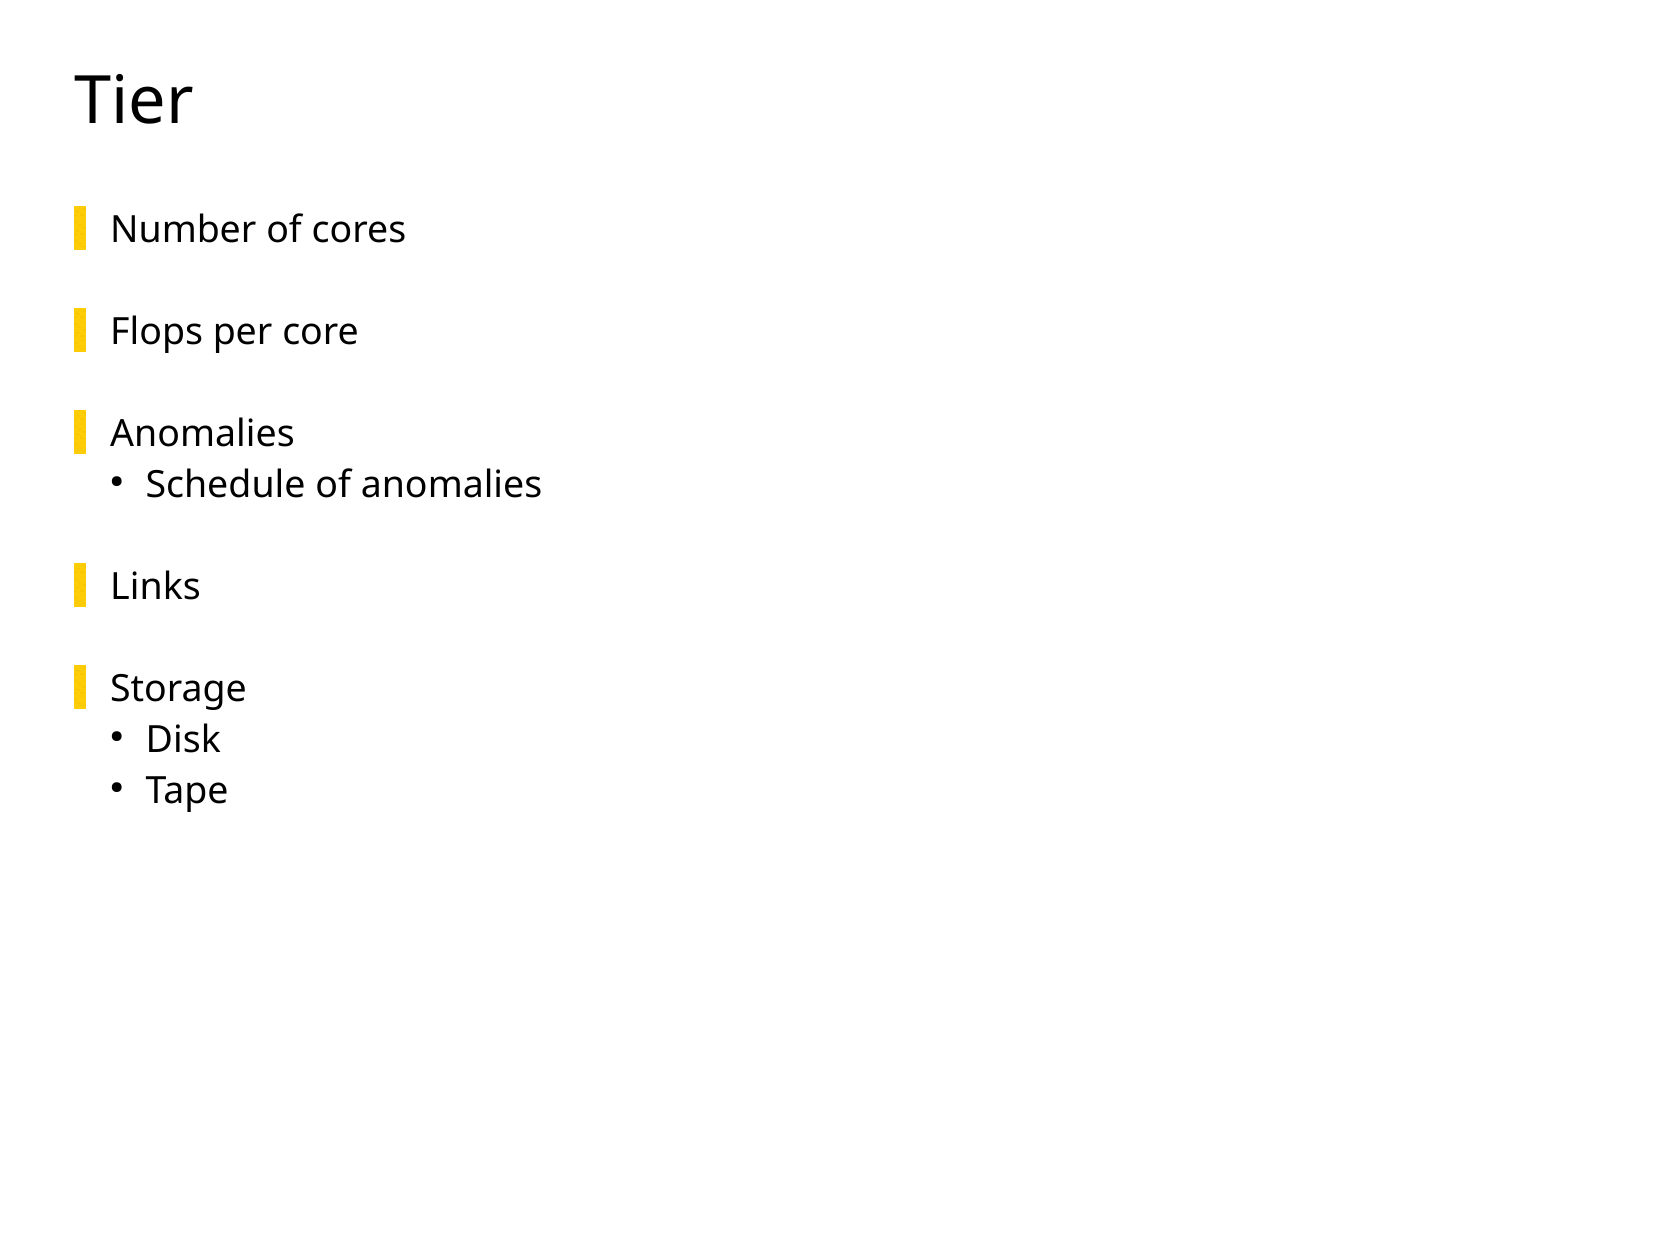

Tier
Number of cores
Flops per core
Anomalies
Schedule of anomalies
Links
Storage
Disk
Tape